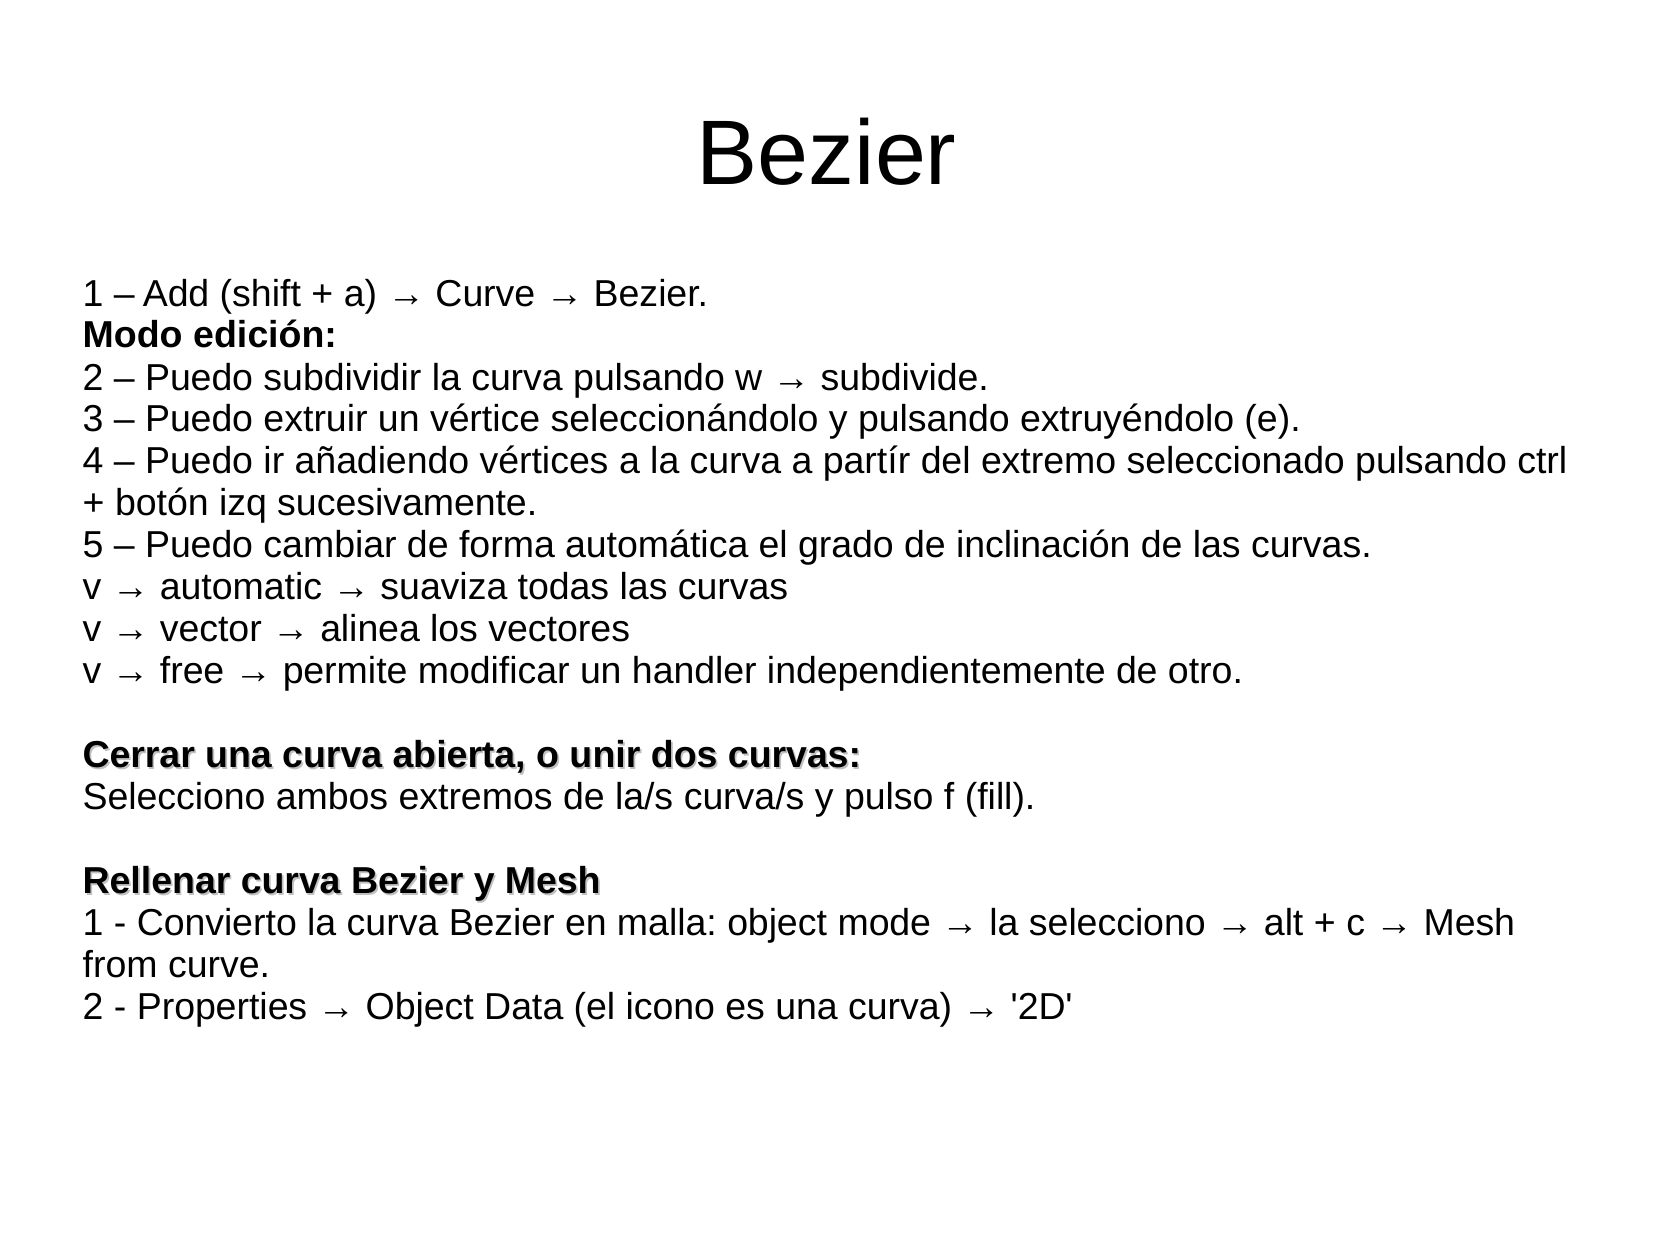

# Bezier
1 – Add (shift + a) → Curve → Bezier.
Modo edición:
2 – Puedo subdividir la curva pulsando w → subdivide.
3 – Puedo extruir un vértice seleccionándolo y pulsando extruyéndolo (e).
4 – Puedo ir añadiendo vértices a la curva a partír del extremo seleccionado pulsando ctrl + botón izq sucesivamente.
5 – Puedo cambiar de forma automática el grado de inclinación de las curvas.
v → automatic → suaviza todas las curvas
v → vector → alinea los vectores
v → free → permite modificar un handler independientemente de otro.
Cerrar una curva abierta, o unir dos curvas:
Selecciono ambos extremos de la/s curva/s y pulso f (fill).
Rellenar curva Bezier y Mesh
1 - Convierto la curva Bezier en malla: object mode → la selecciono → alt + c → Mesh from curve.
2 - Properties → Object Data (el icono es una curva) → '2D'